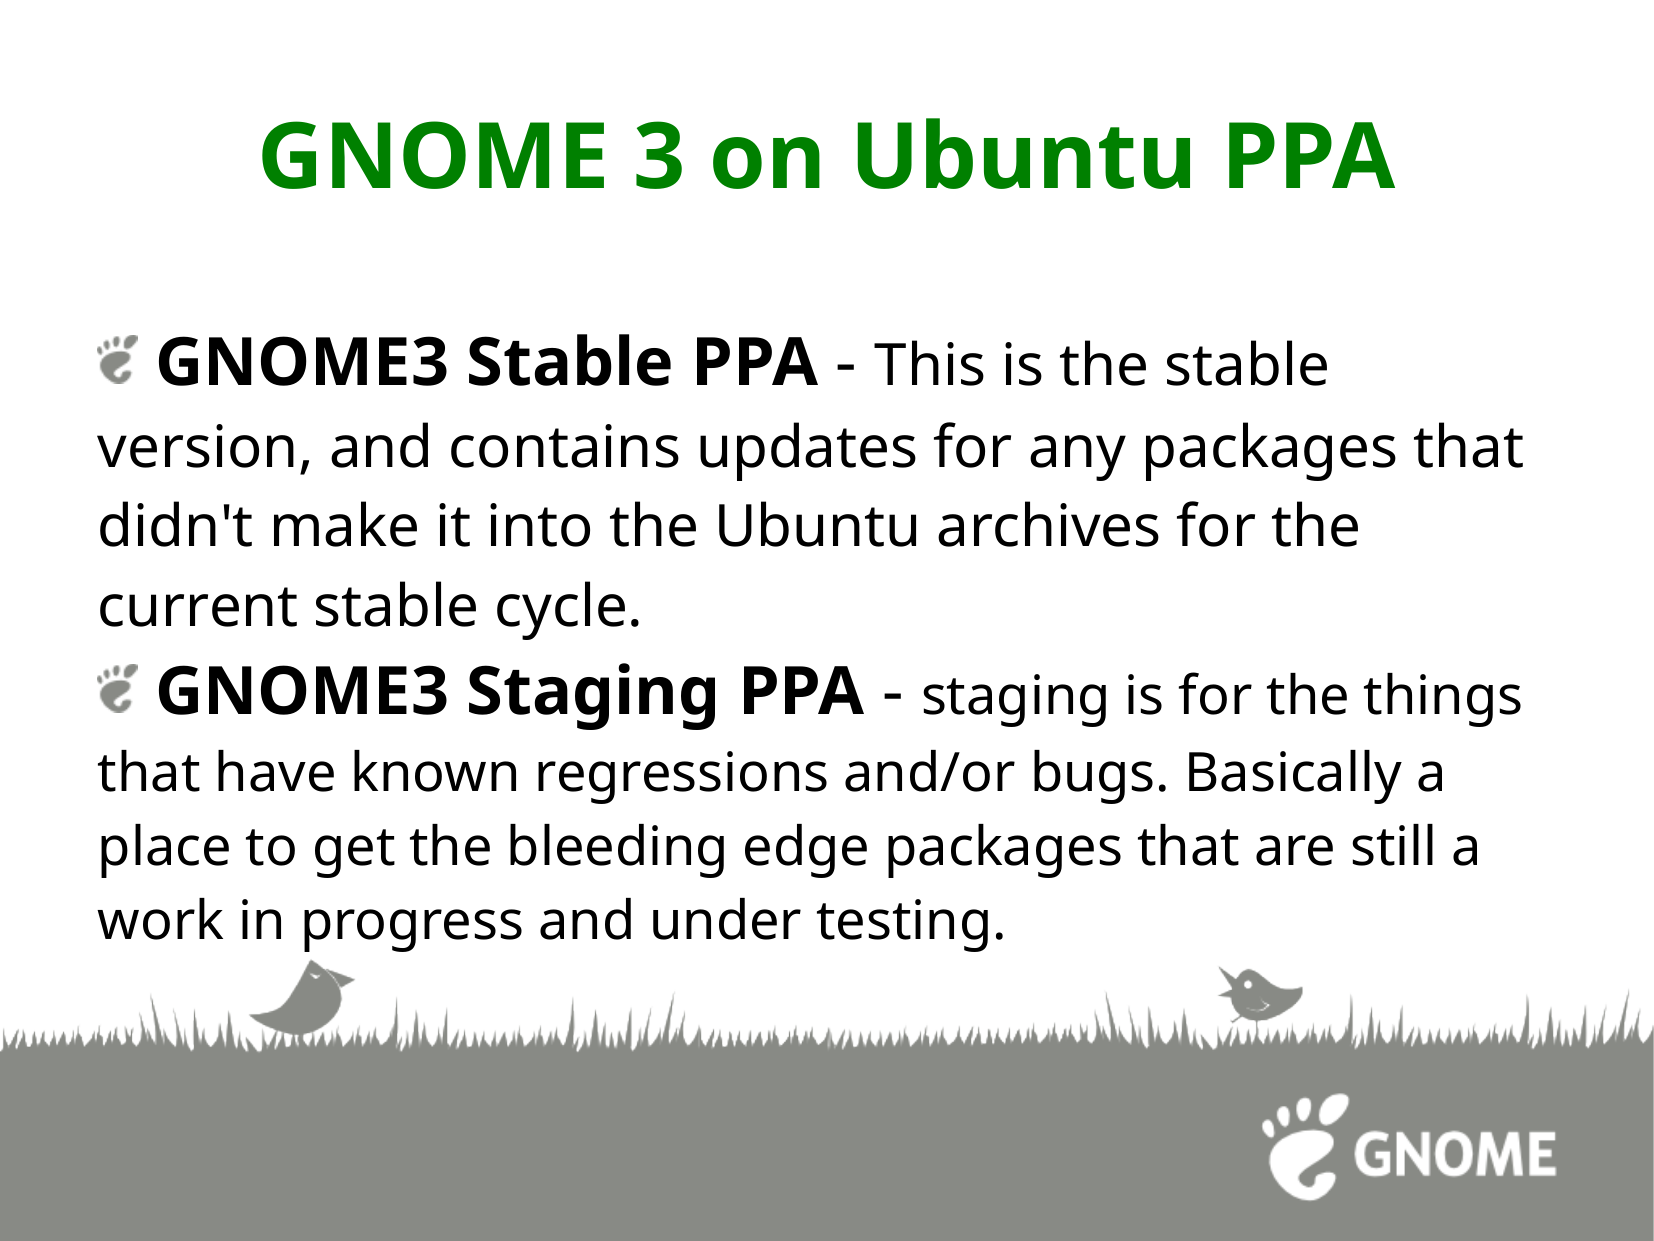

# GNOME 3 on Ubuntu PPA
 GNOME3 Stable PPA - This is the stable version, and contains updates for any packages that didn't make it into the Ubuntu archives for the current stable cycle.
 GNOME3 Staging PPA - staging is for the things that have known regressions and/or bugs. Basically a place to get the bleeding edge packages that are still a work in progress and under testing.